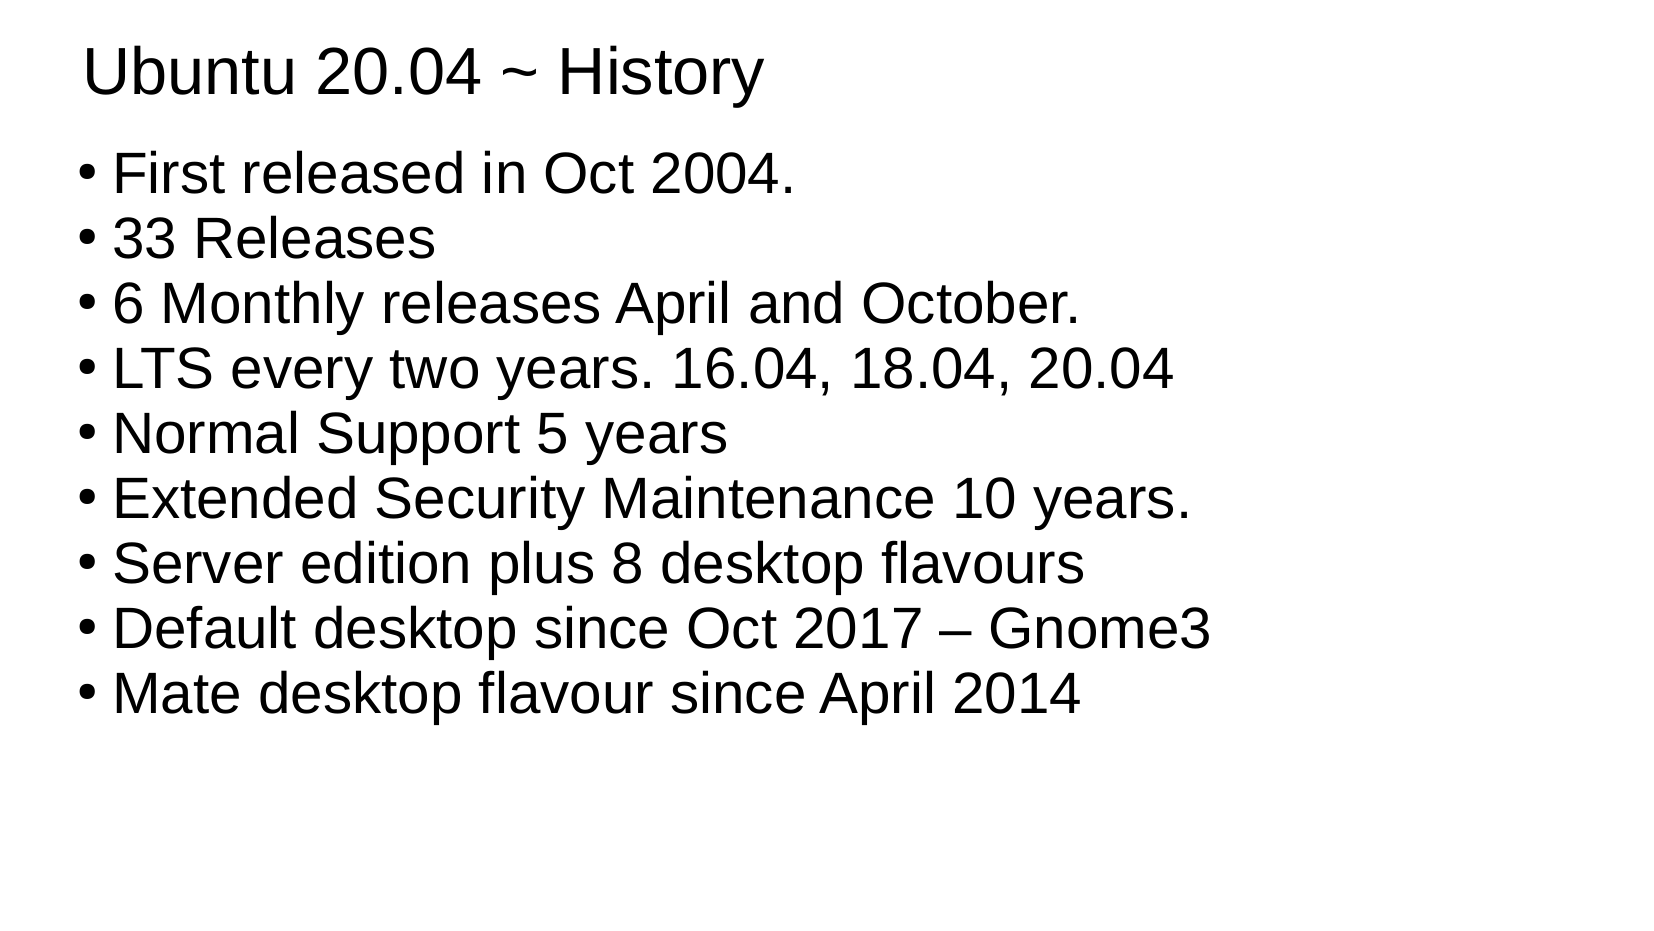

# Ubuntu 20.04 ~ History
First released in Oct 2004.
33 Releases
6 Monthly releases April and October.
LTS every two years. 16.04, 18.04, 20.04
Normal Support 5 years
Extended Security Maintenance 10 years.
Server edition plus 8 desktop flavours
Default desktop since Oct 2017 – Gnome3
Mate desktop flavour since April 2014